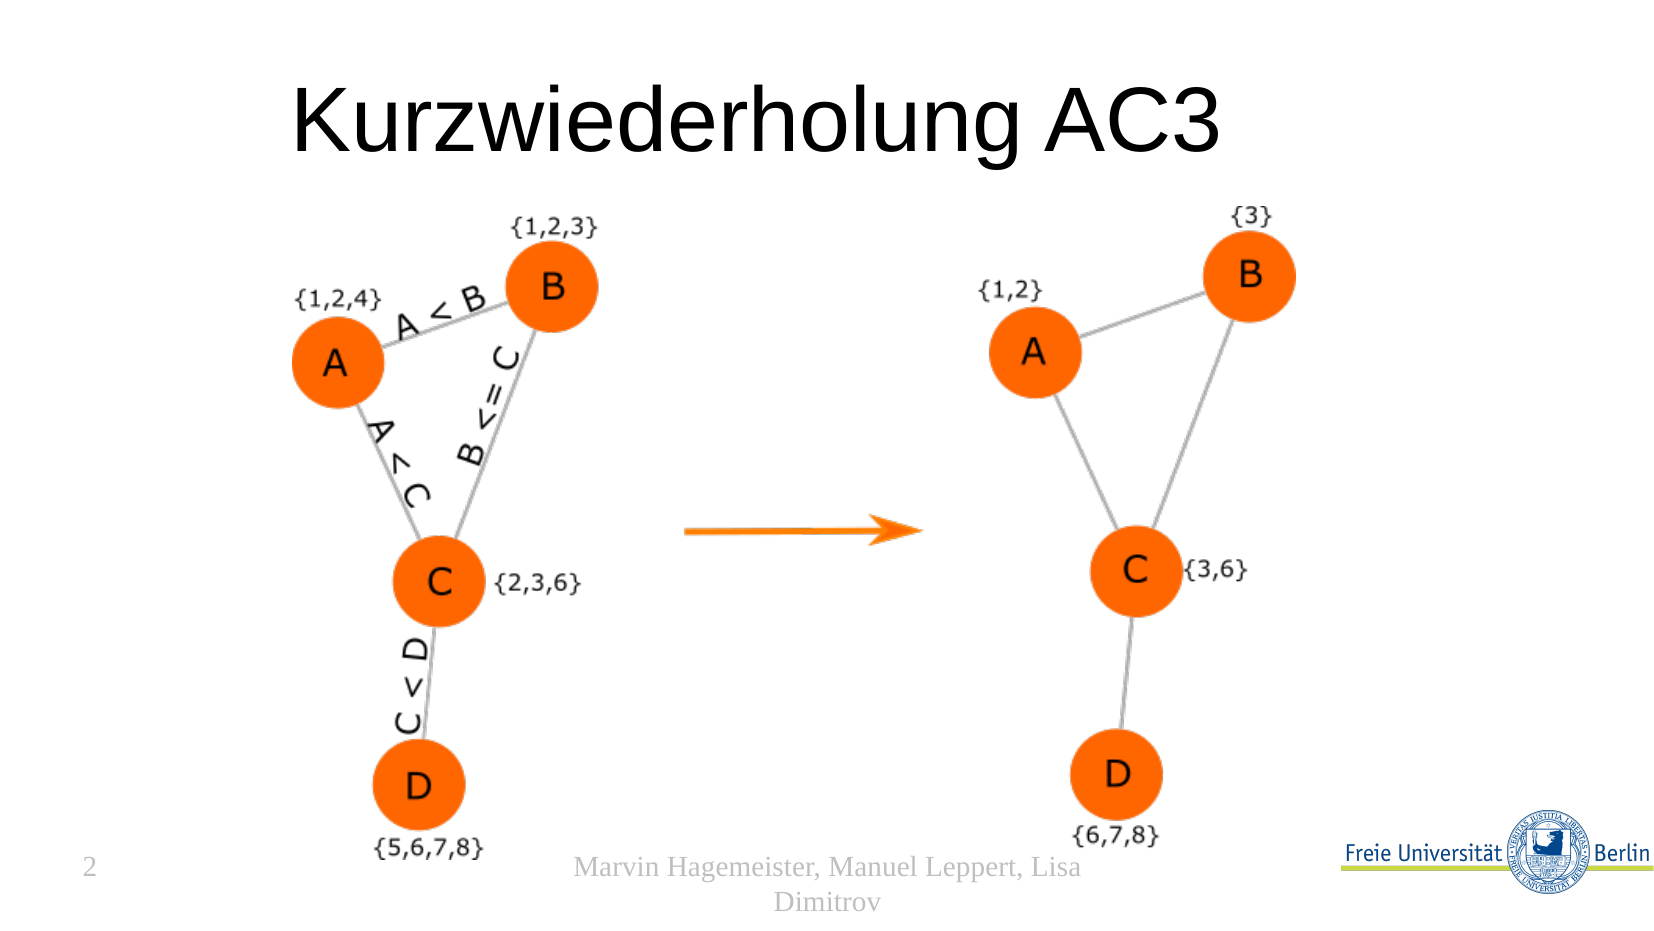

# Kurzwiederholung AC3
2
Marvin Hagemeister, Manuel Leppert, Lisa Dimitrov